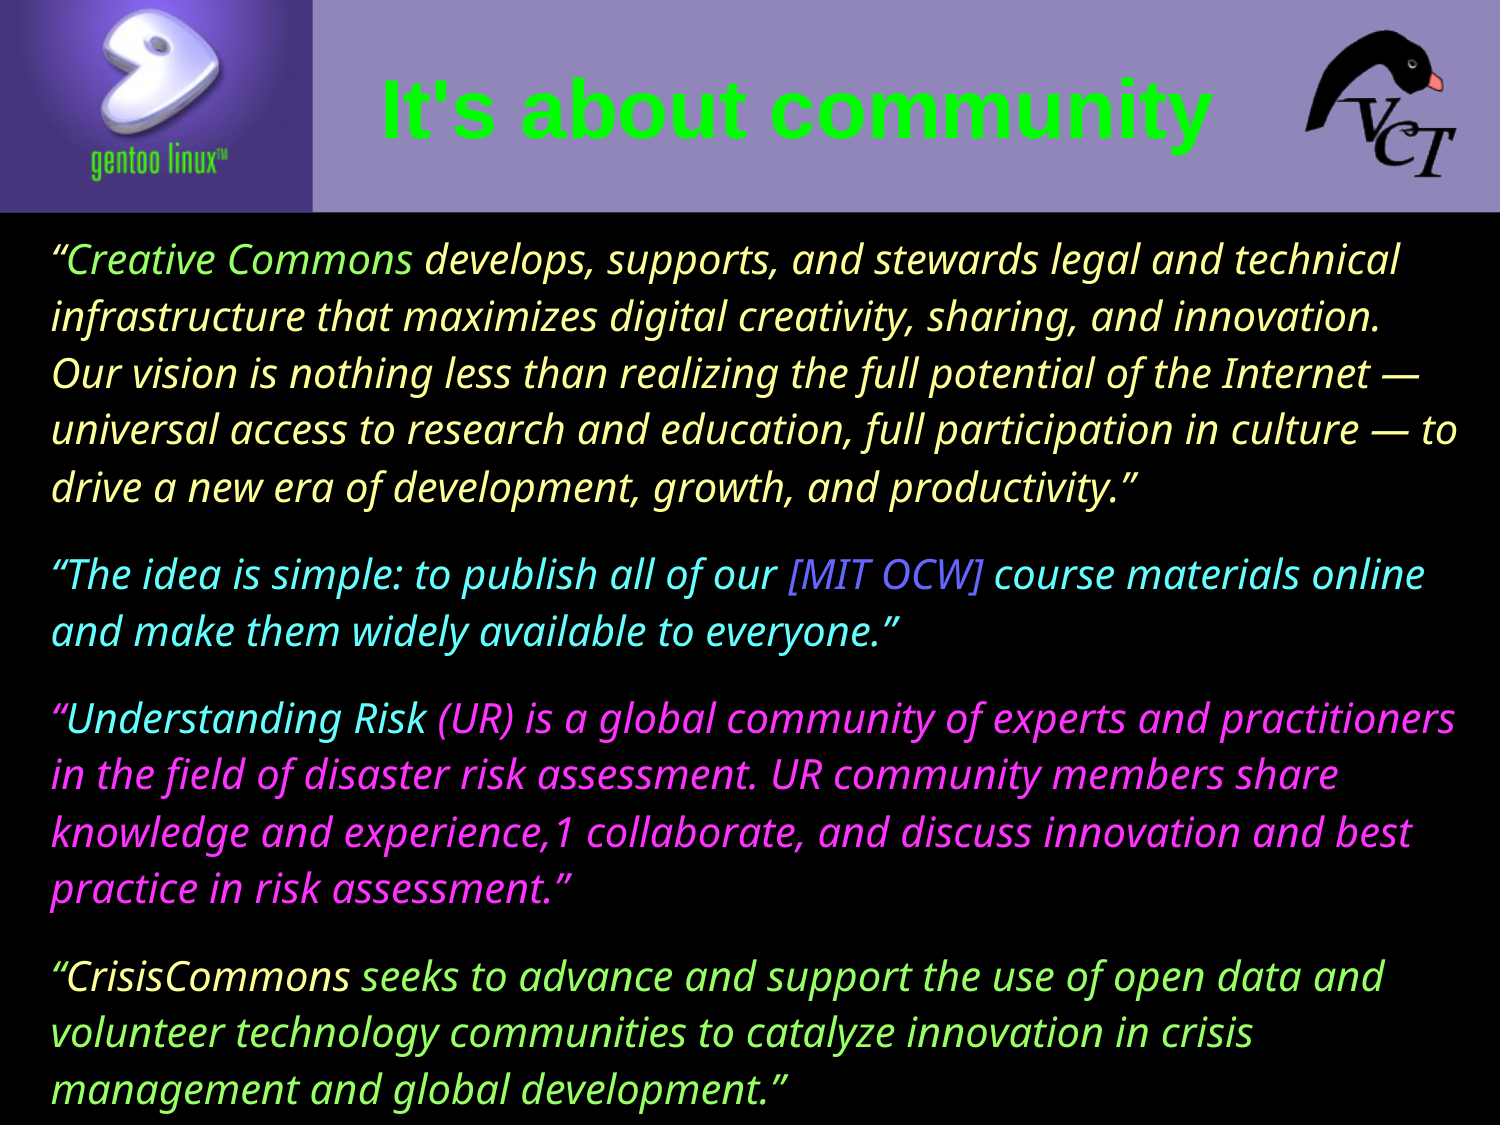

# It's about community
“Creative Commons develops, supports, and stewards legal and technical infrastructure that maximizes digital creativity, sharing, and innovation. Our vision is nothing less than realizing the full potential of the Internet — universal access to research and education, full participation in culture — to drive a new era of development, growth, and productivity.”
“The idea is simple: to publish all of our [MIT OCW] course materials online and make them widely available to everyone.”
“Understanding Risk (UR) is a global community of experts and practitioners in the field of disaster risk assessment. UR community members share knowledge and experience,1 collaborate, and discuss innovation and best practice in risk assessment.”
“CrisisCommons seeks to advance and support the use of open data and volunteer technology communities to catalyze innovation in crisis management and global development.”